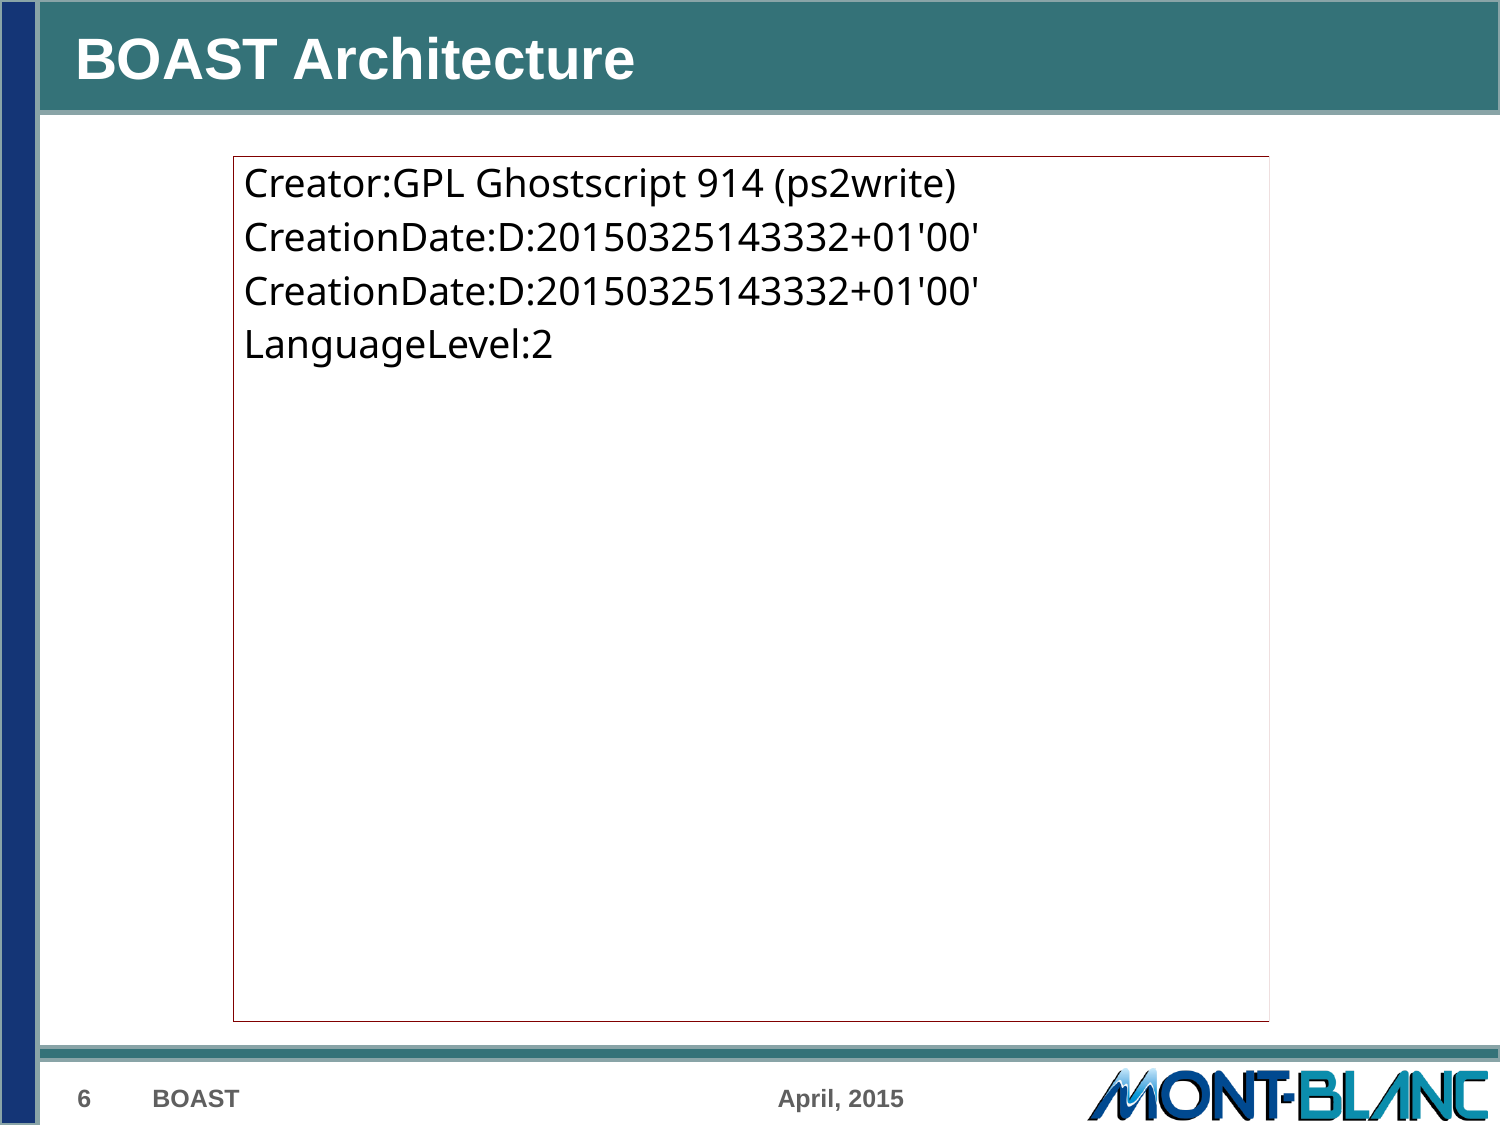

# BOAST Architecture
6
BOAST
April, 2015